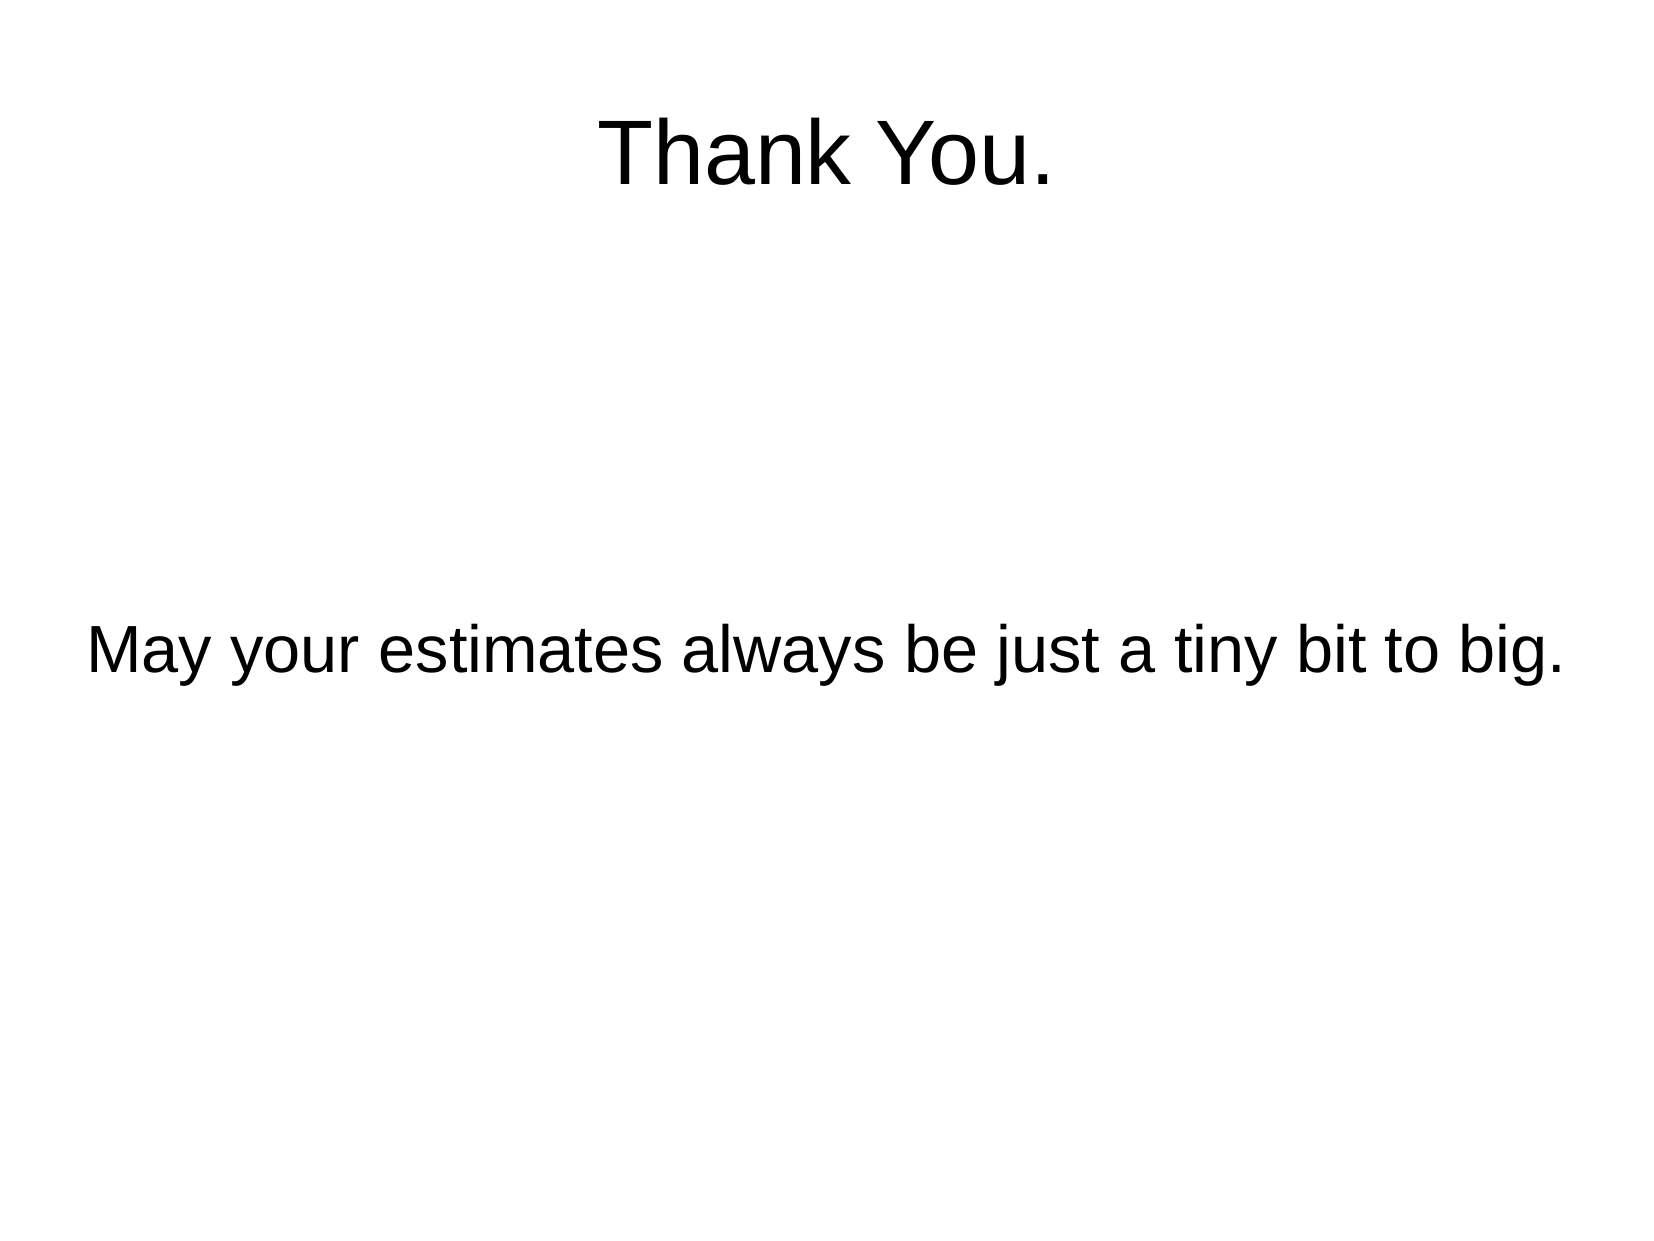

# Thank You.
May your estimates always be just a tiny bit to big.